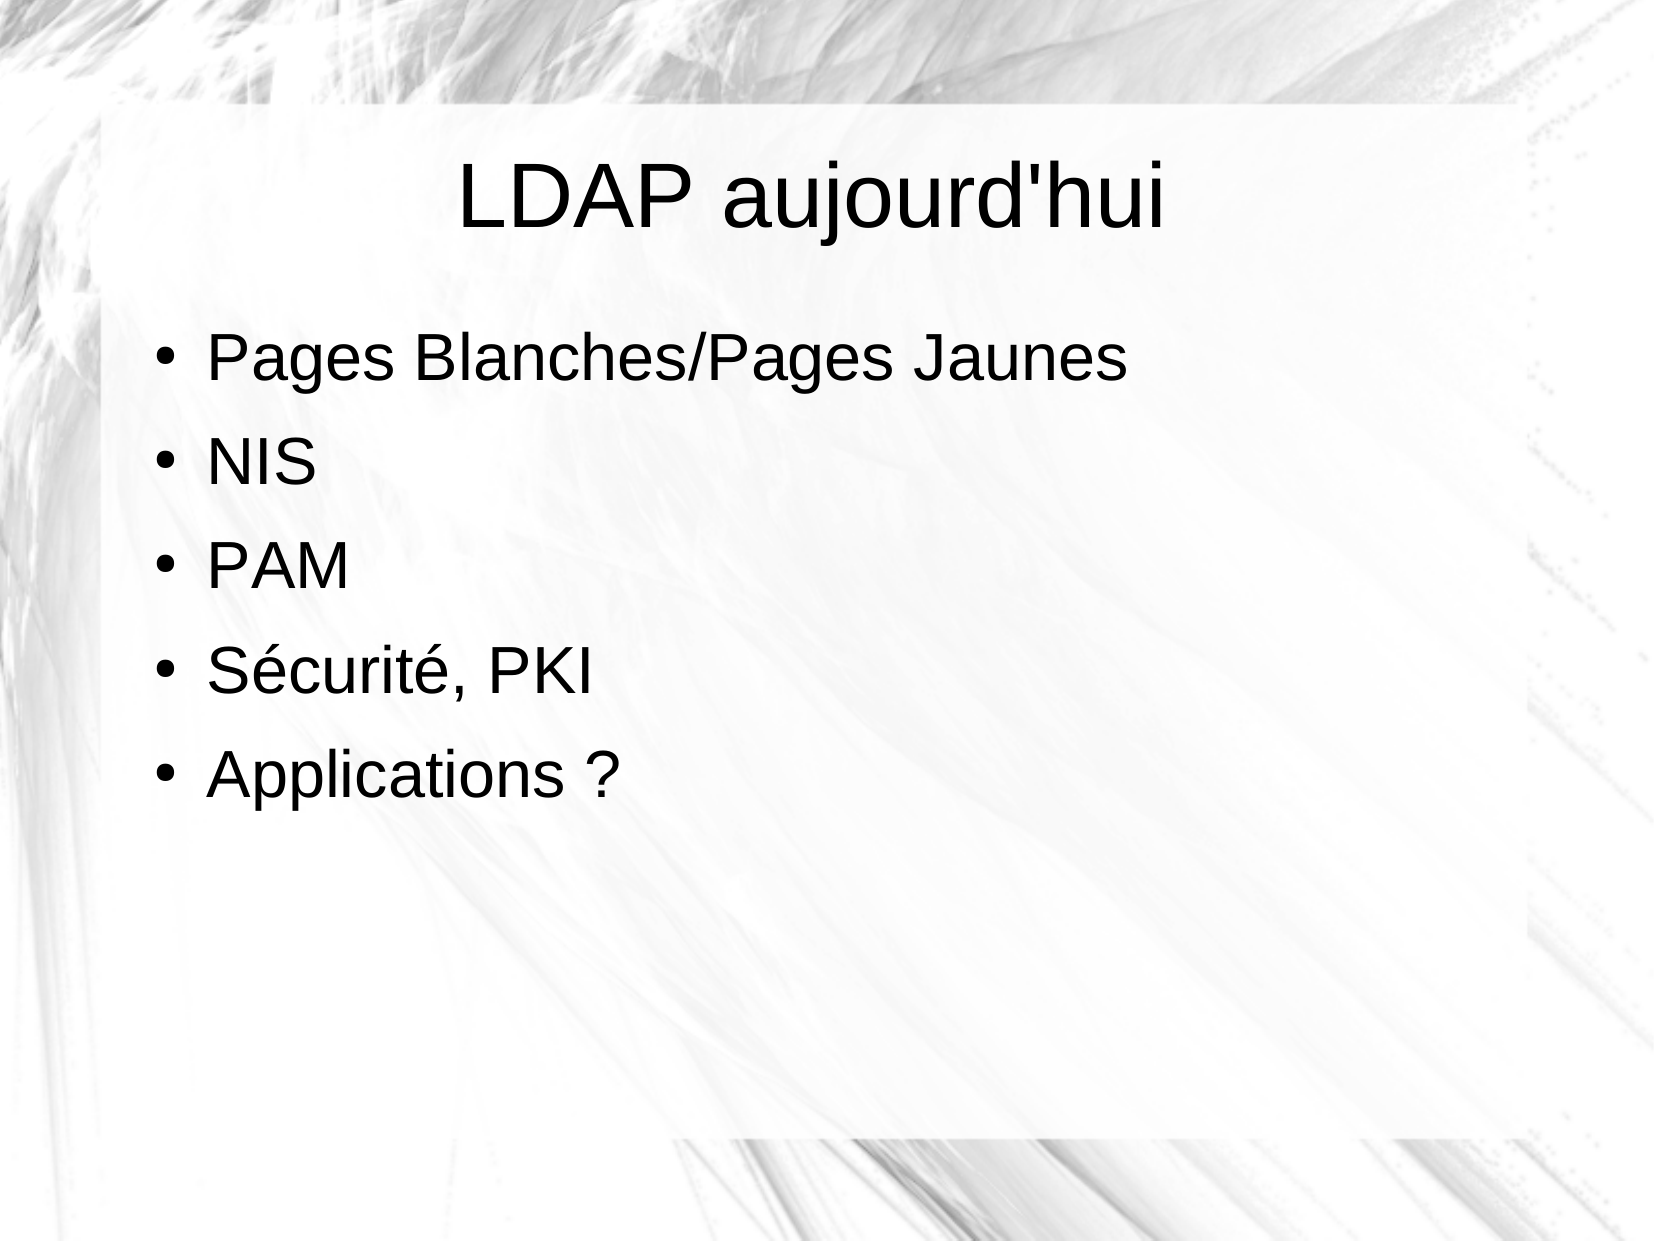

# LDAP aujourd'hui
Pages Blanches/Pages Jaunes
NIS
PAM
Sécurité, PKI
Applications ?